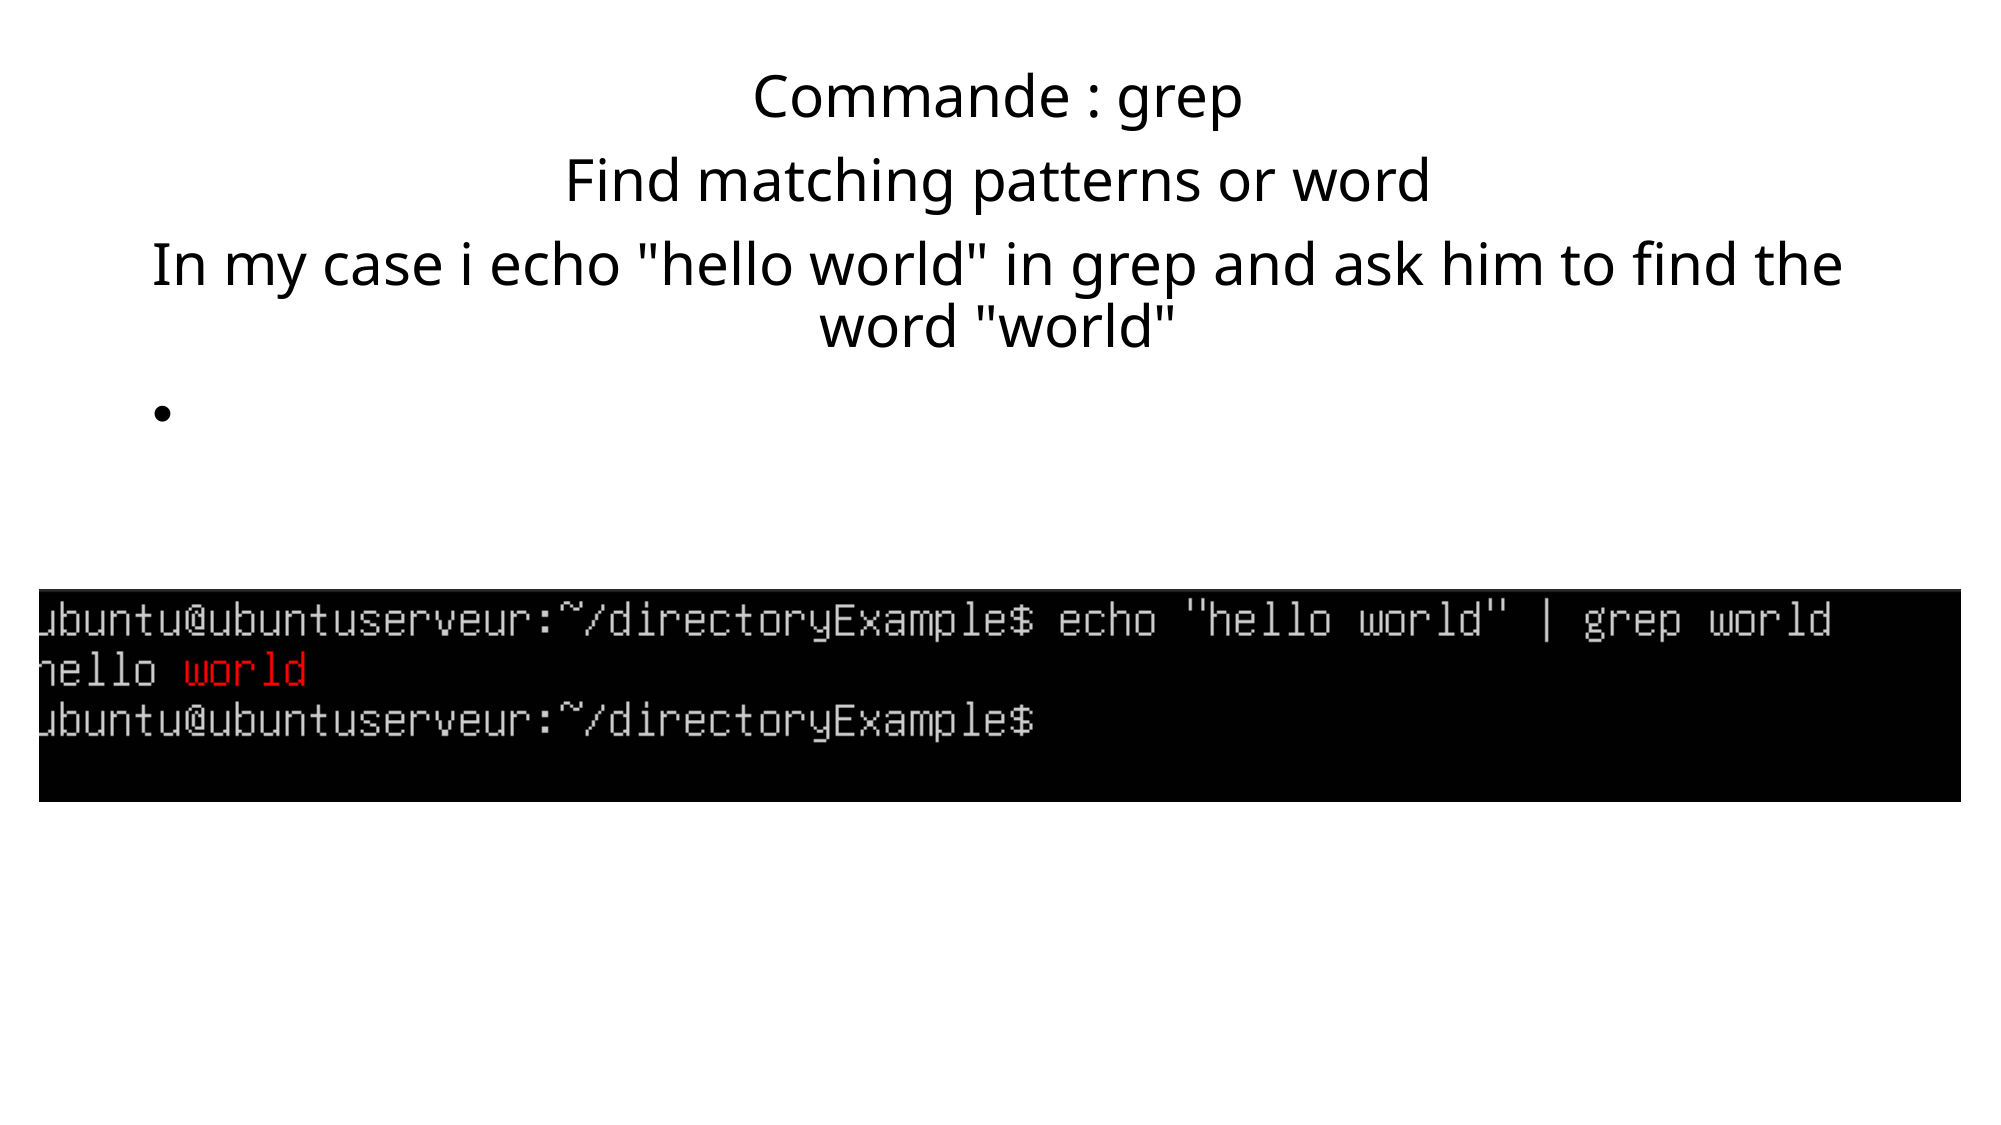

# Commande : grep
Find matching patterns or word
In my case i echo "hello world" in grep and ask him to find the word "world"